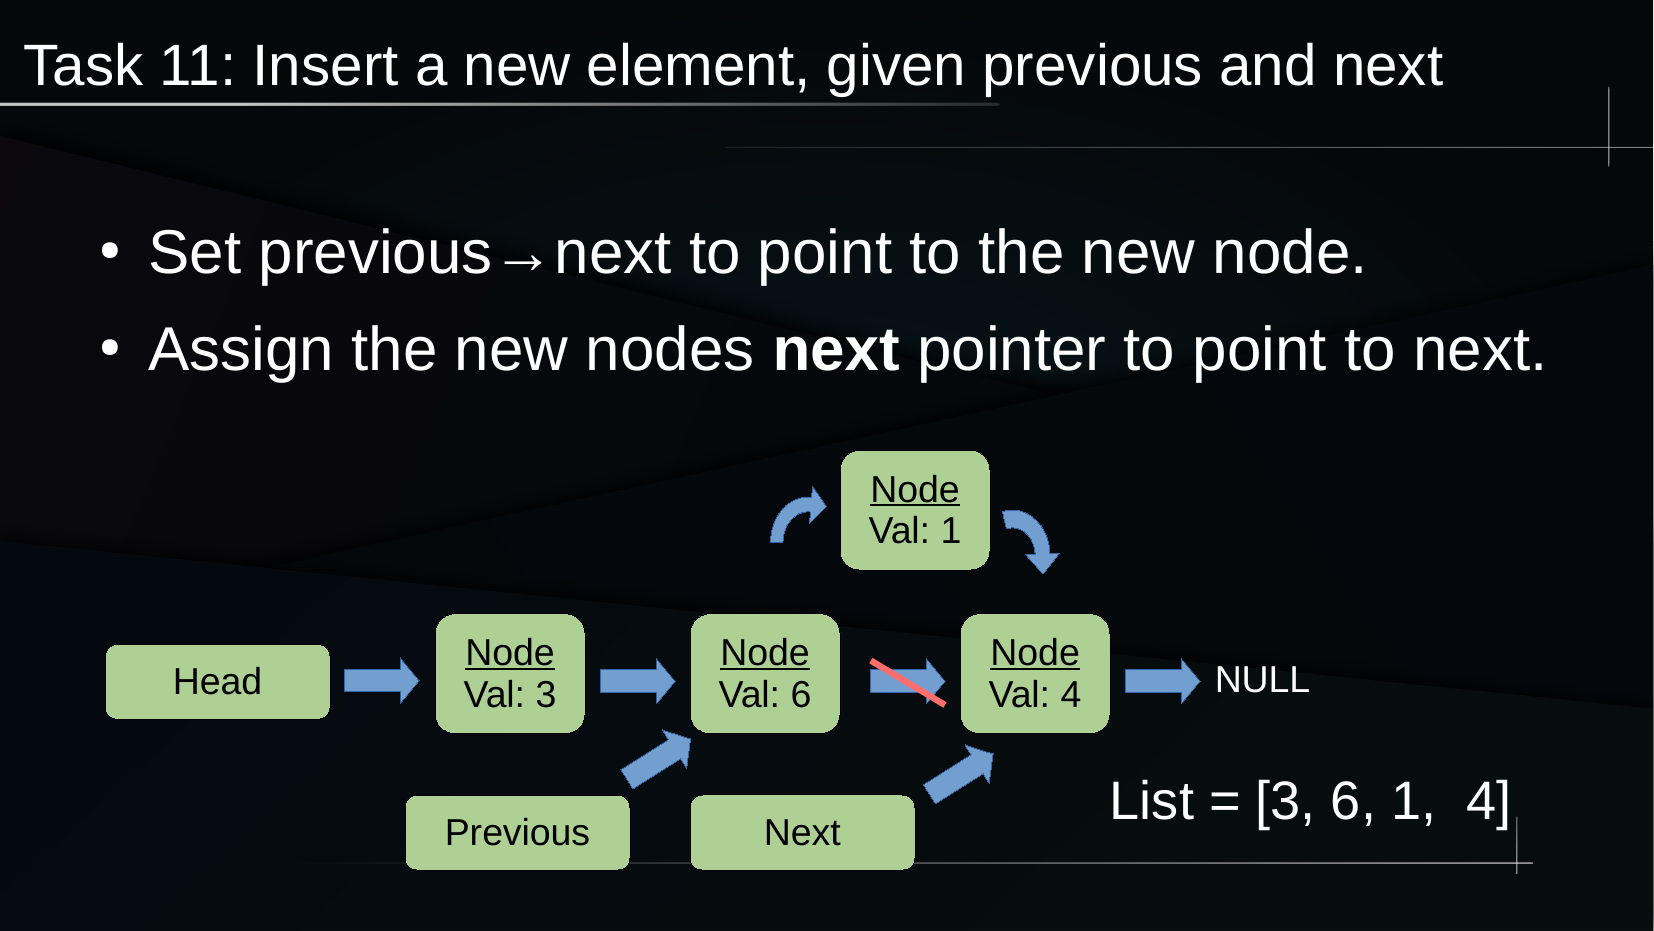

# Task 11: Insert a new element, given previous and next
Set previous→next to point to the new node.
Assign the new nodes next pointer to point to next.
Node
Val: 1
Node
Val: 4
Node
Val: 3
Node
Val: 6
NULL
Head
List = [3, 6, 1, 4]
Next
Previous